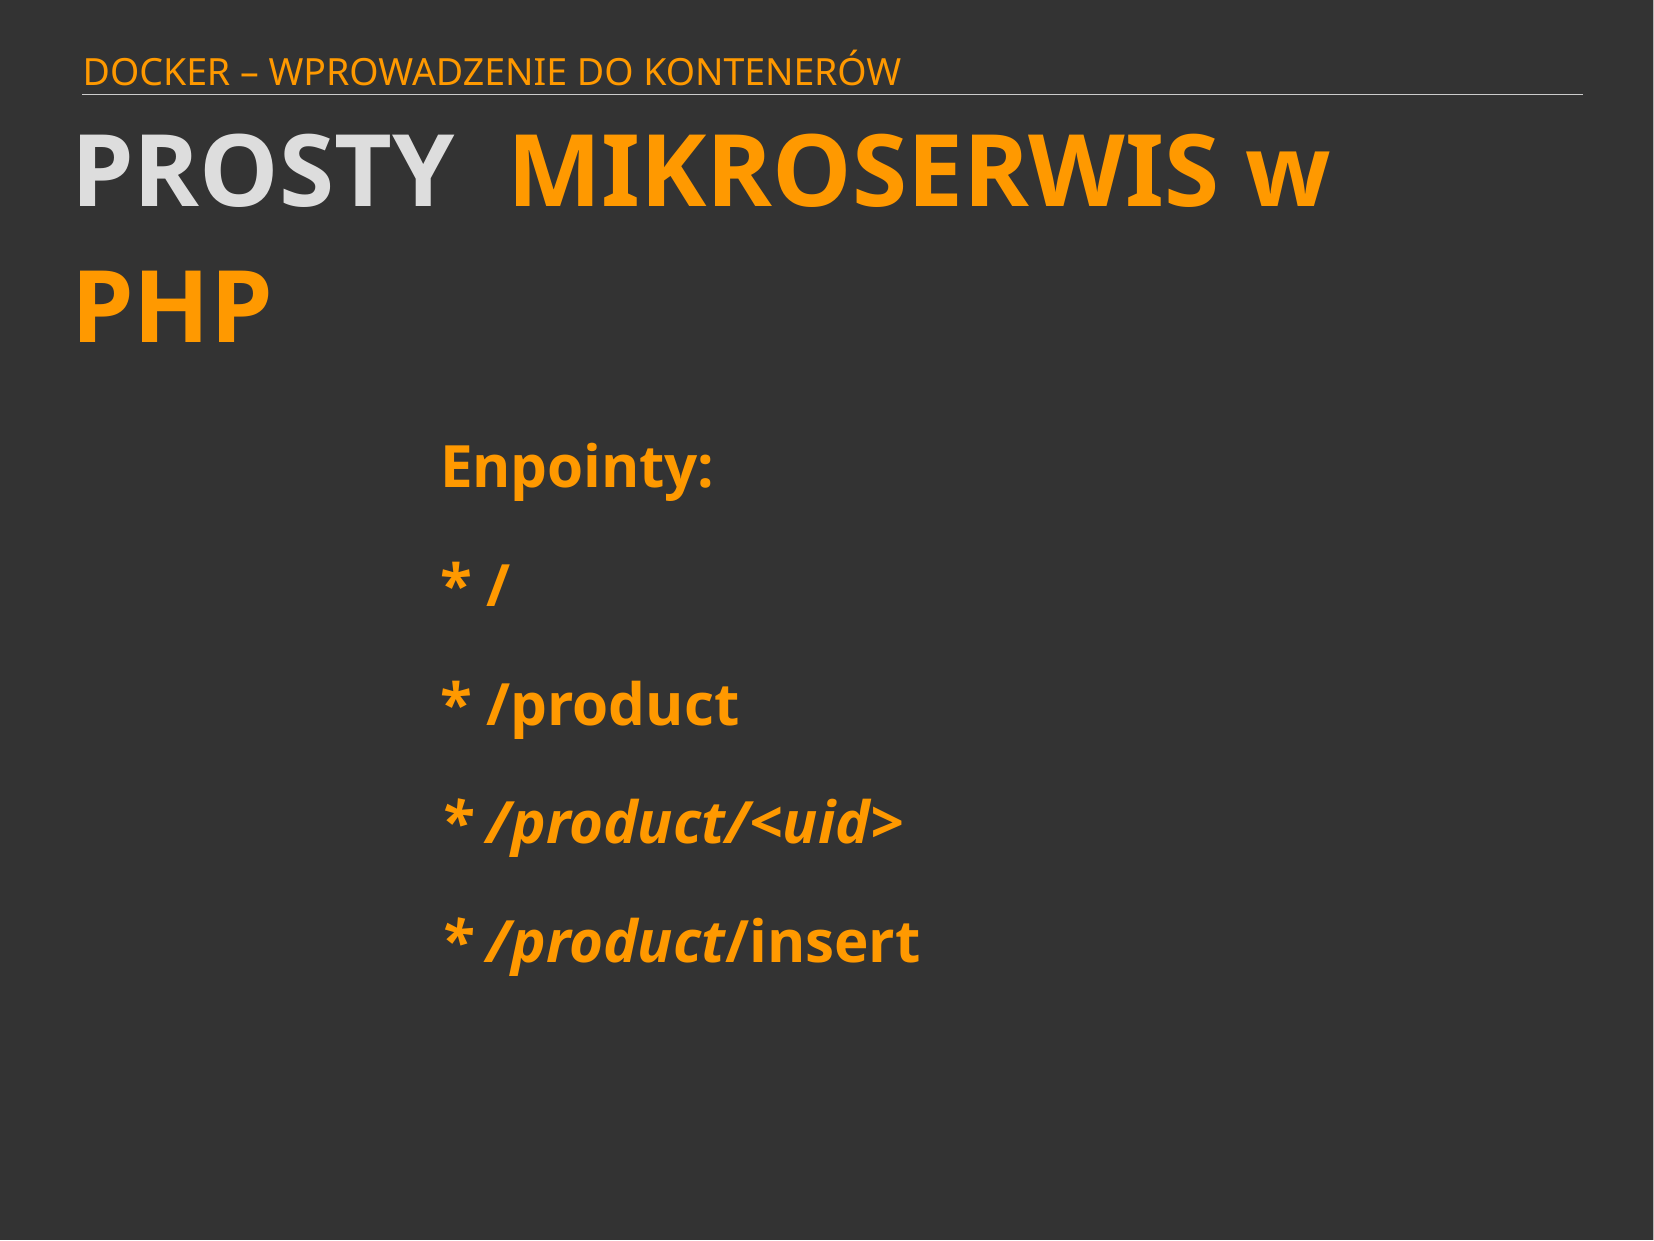

# DOCKER – WPROWADZENIE DO KONTENERÓW
PROSTY MIKROSERWIS w PHP
Enpointy:
* /
* /product
* ​/product/<uid>
* /product/insert